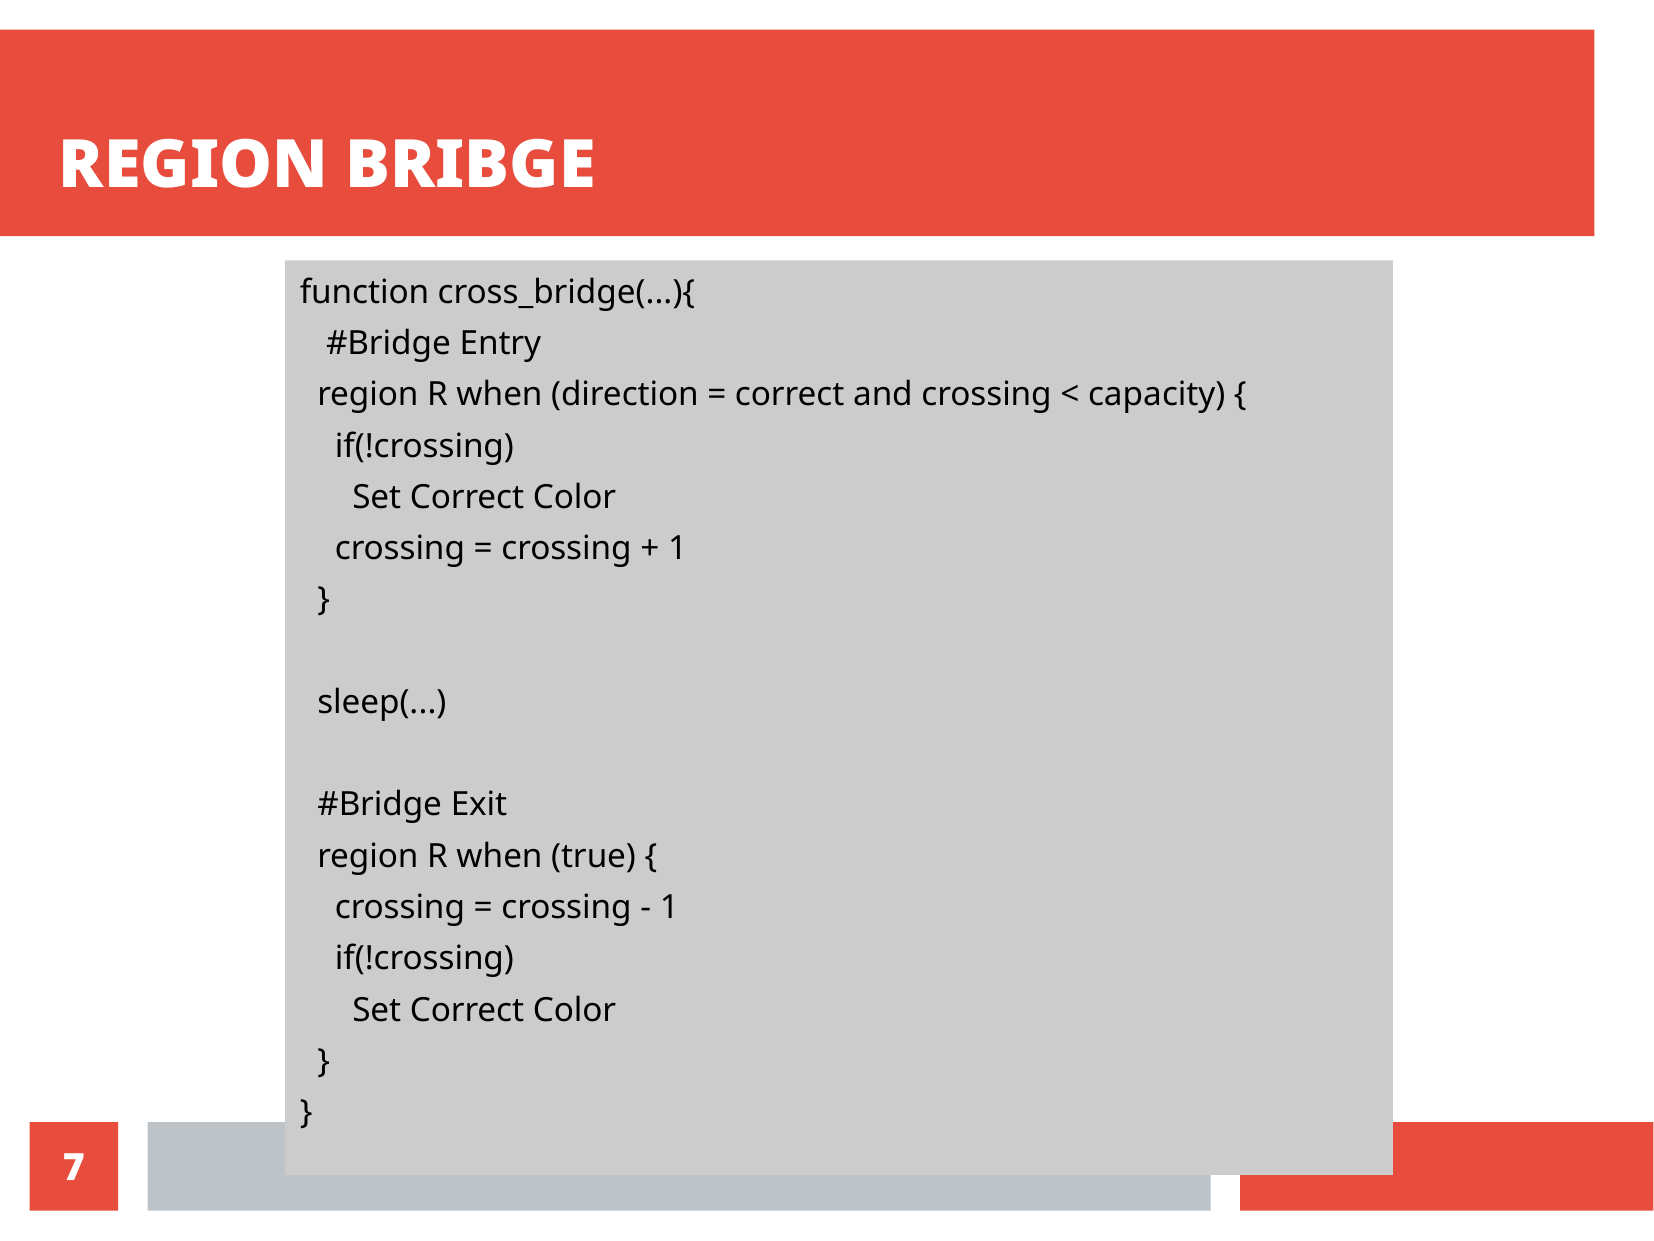

# REGION BRIBGE
function cross_bridge(...){
 #Bridge Entry
 region R when (direction = correct and crossing < capacity) {
 if(!crossing)
 Set Correct Color
 crossing = crossing + 1
 }
 sleep(...)
 #Bridge Exit
 region R when (true) {
 crossing = crossing - 1
 if(!crossing)
 Set Correct Color
 }
}
7